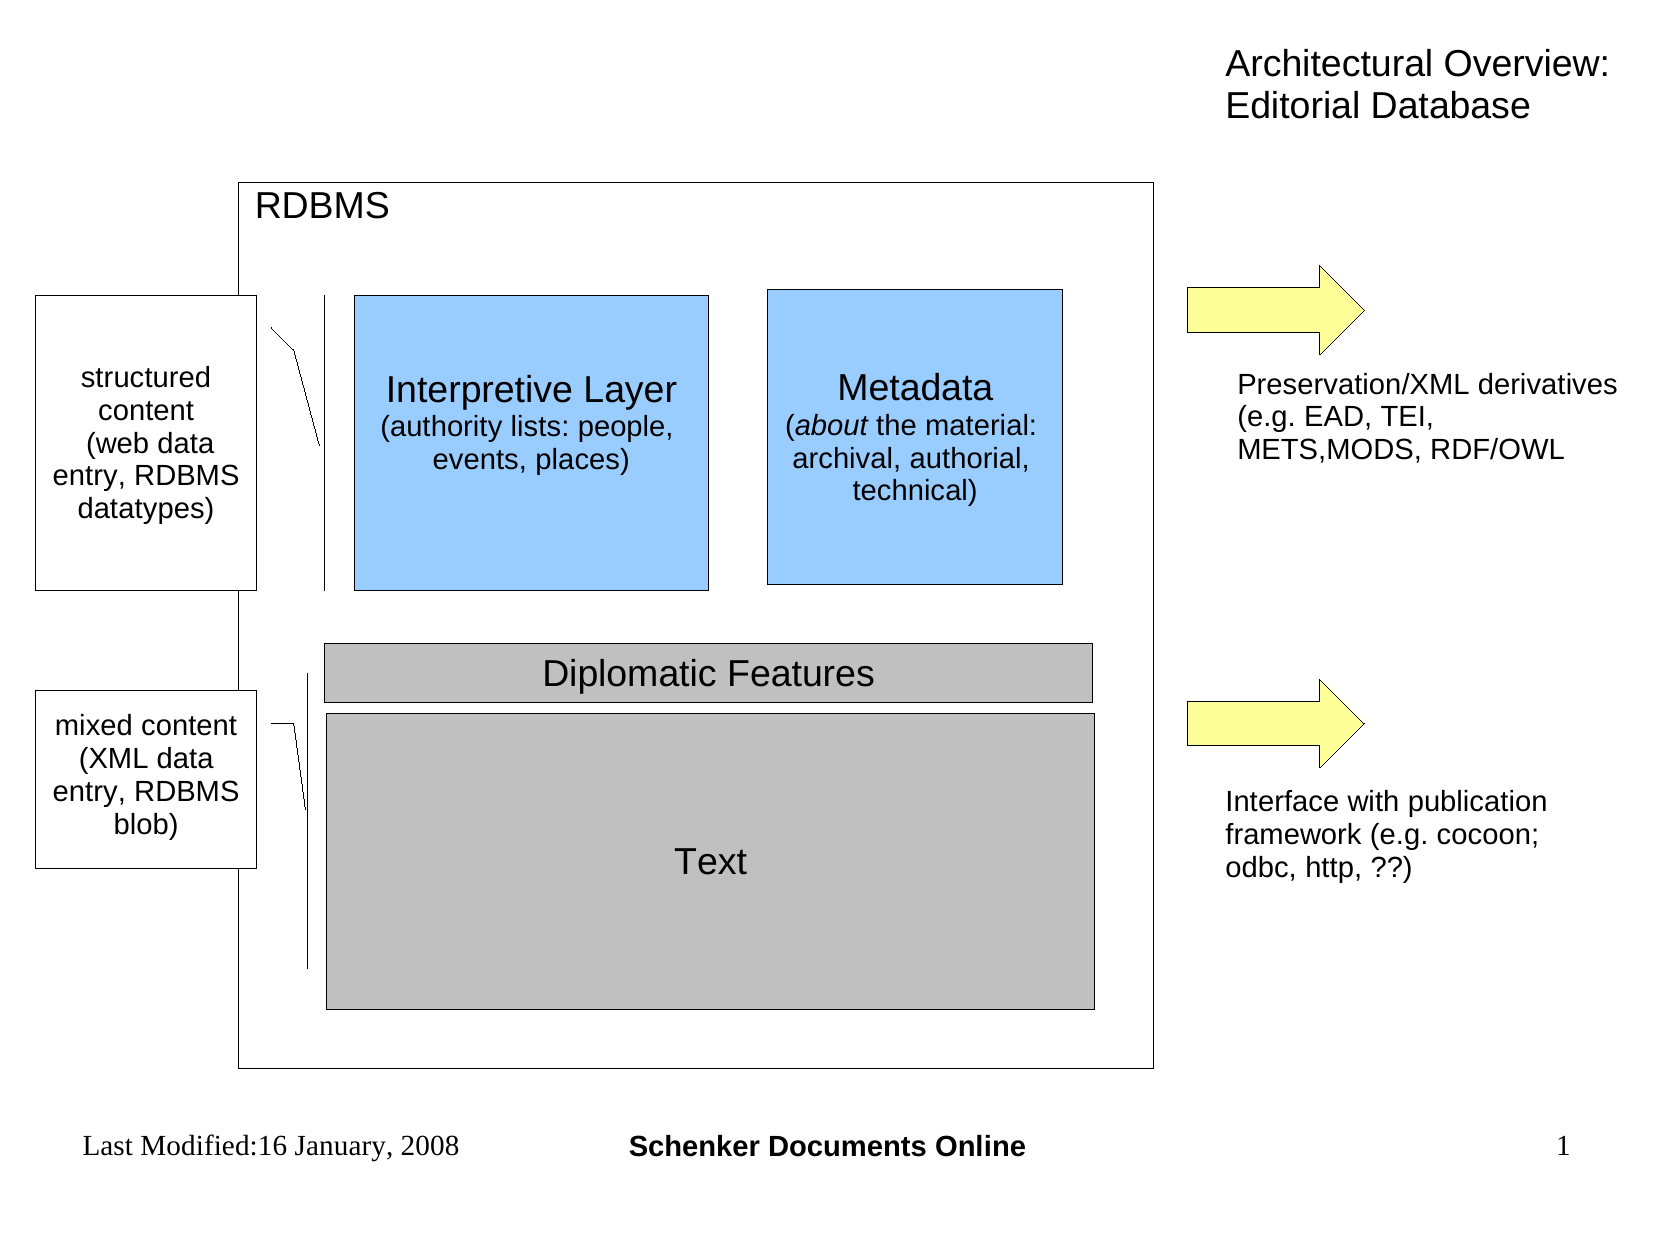

Architectural Overview:
Editorial Database
RDBMS
Metadata
(about the material:
archival, authorial,
technical)
structured content
 (web data entry, RDBMS datatypes)
Interpretive Layer
(authority lists: people,
events, places)
Preservation/XML derivatives (e.g. EAD, TEI, METS,MODS, RDF/OWL
Diplomatic Features
mixed content (XML data entry, RDBMS blob)
Text
Interface with publication framework (e.g. cocoon; odbc, http, ??)
1